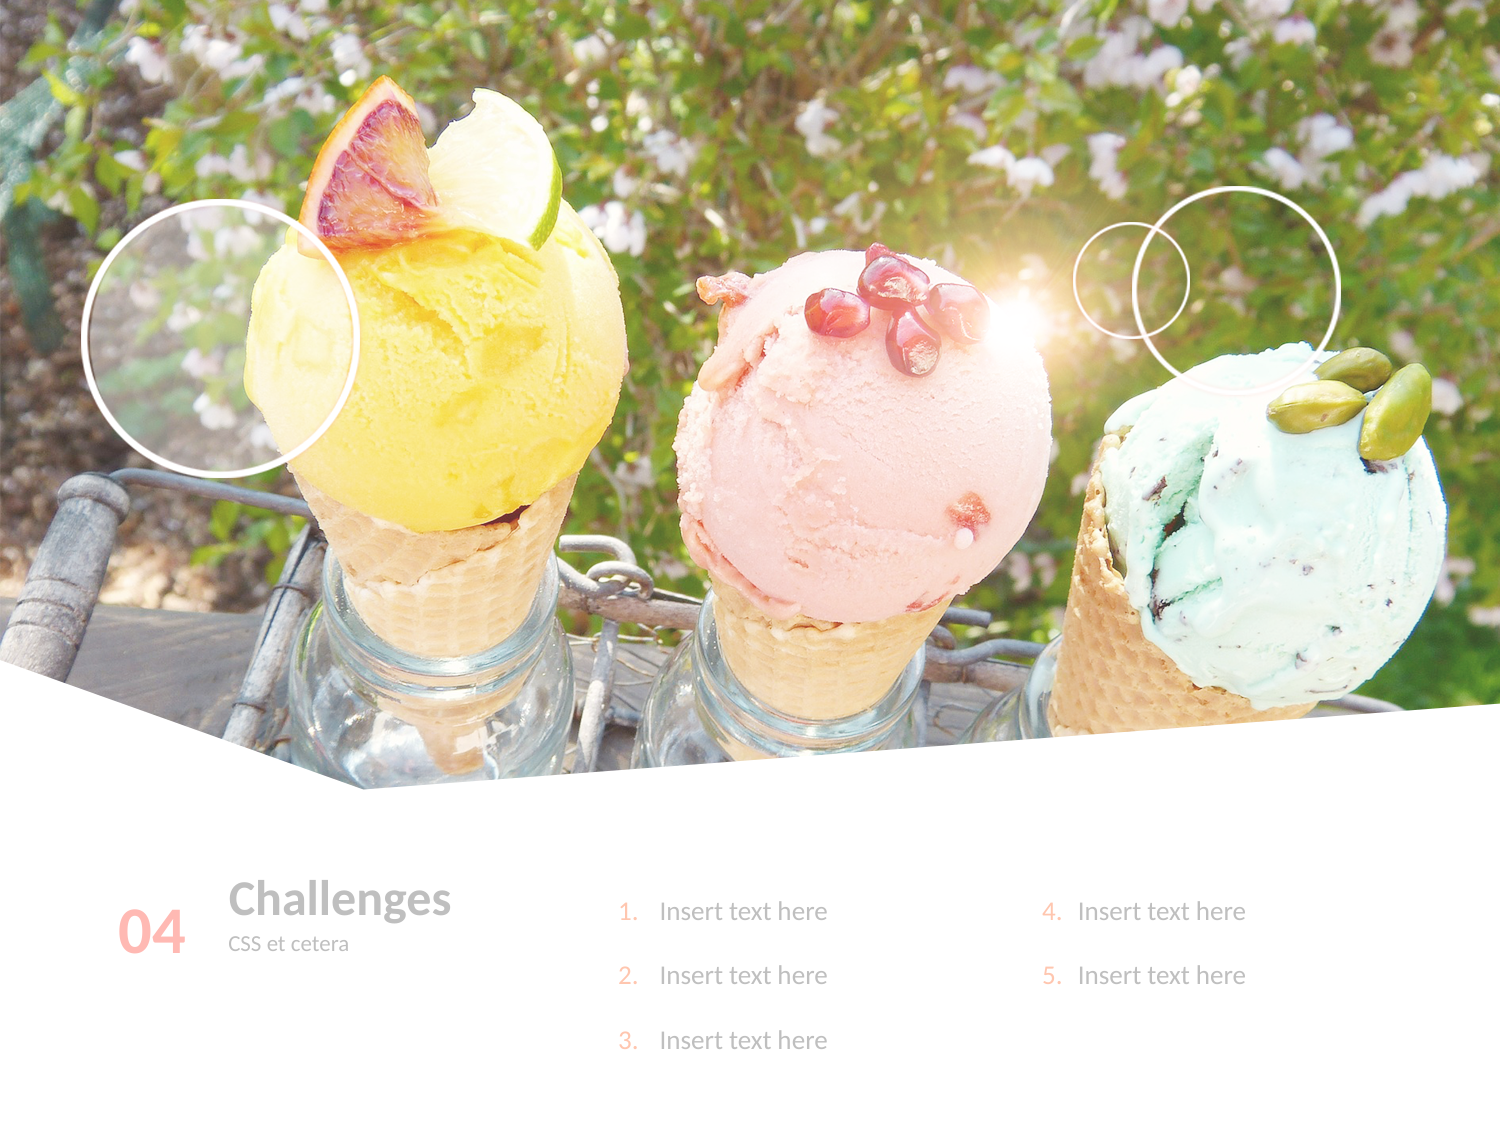

Insert text here
 Insert text here
 Insert text here
Challenges
CSS et cetera
04
 Insert text here
 Insert text here